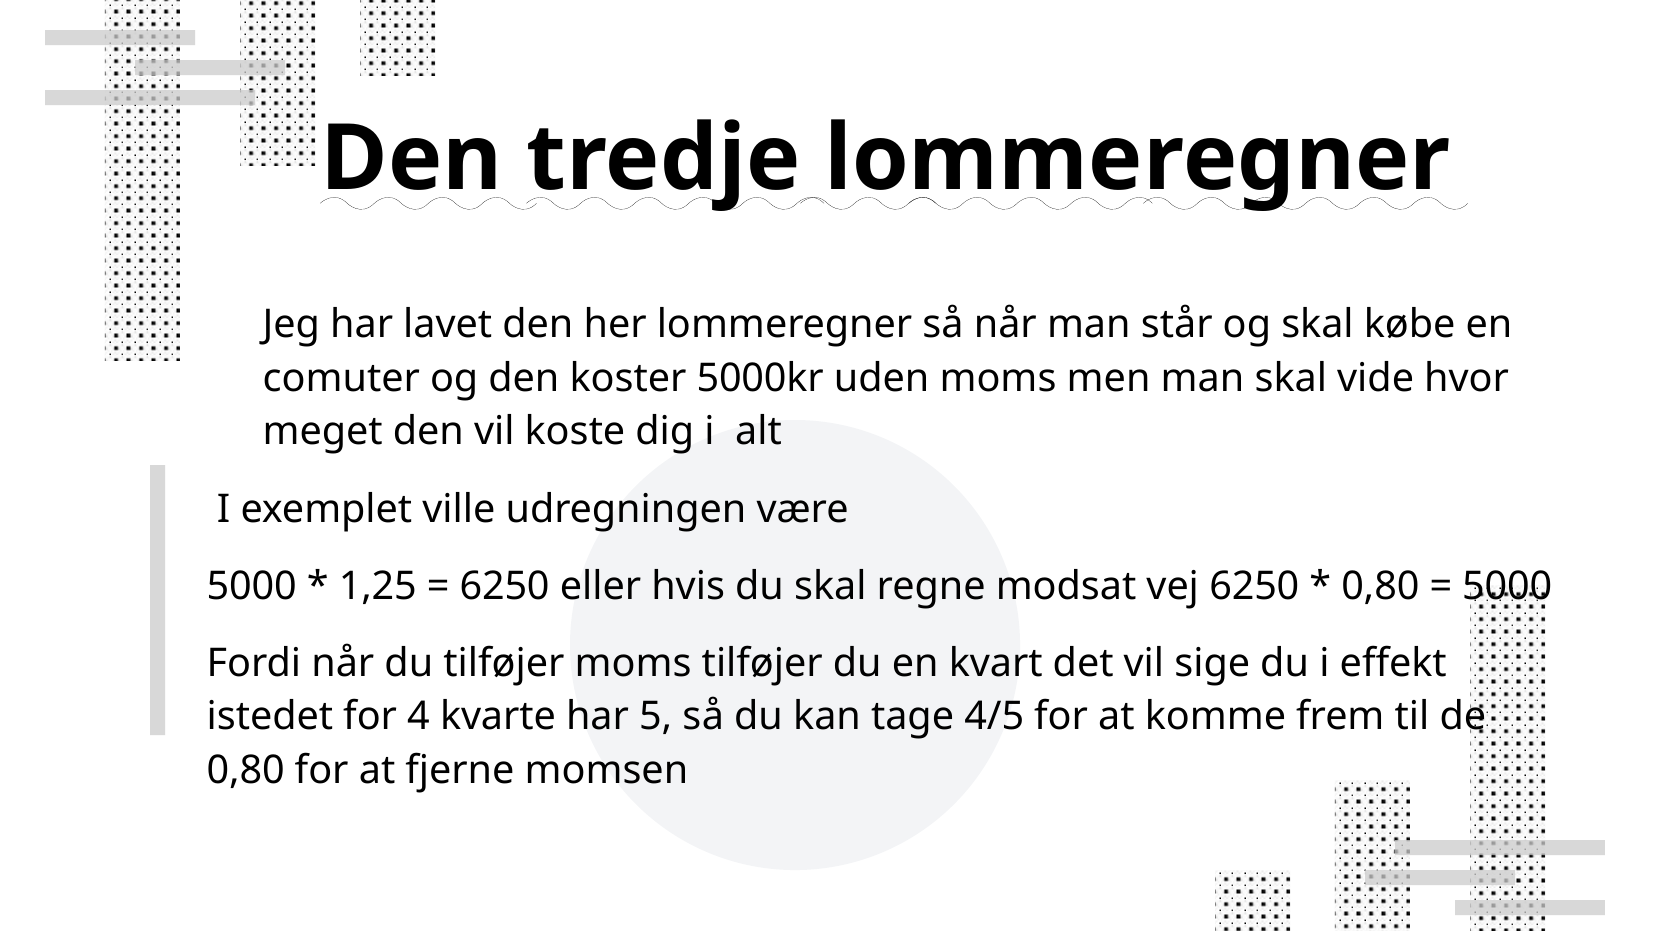

# Den tredje lommeregner
Jeg har lavet den her lommeregner så når man står og skal købe en comuter og den koster 5000kr uden moms men man skal vide hvor meget den vil koste dig i alt
 I exemplet ville udregningen være
5000 * 1,25 = 6250 eller hvis du skal regne modsat vej 6250 * 0,80 = 5000
Fordi når du tilføjer moms tilføjer du en kvart det vil sige du i effekt istedet for 4 kvarte har 5, så du kan tage 4/5 for at komme frem til de 0,80 for at fjerne momsen